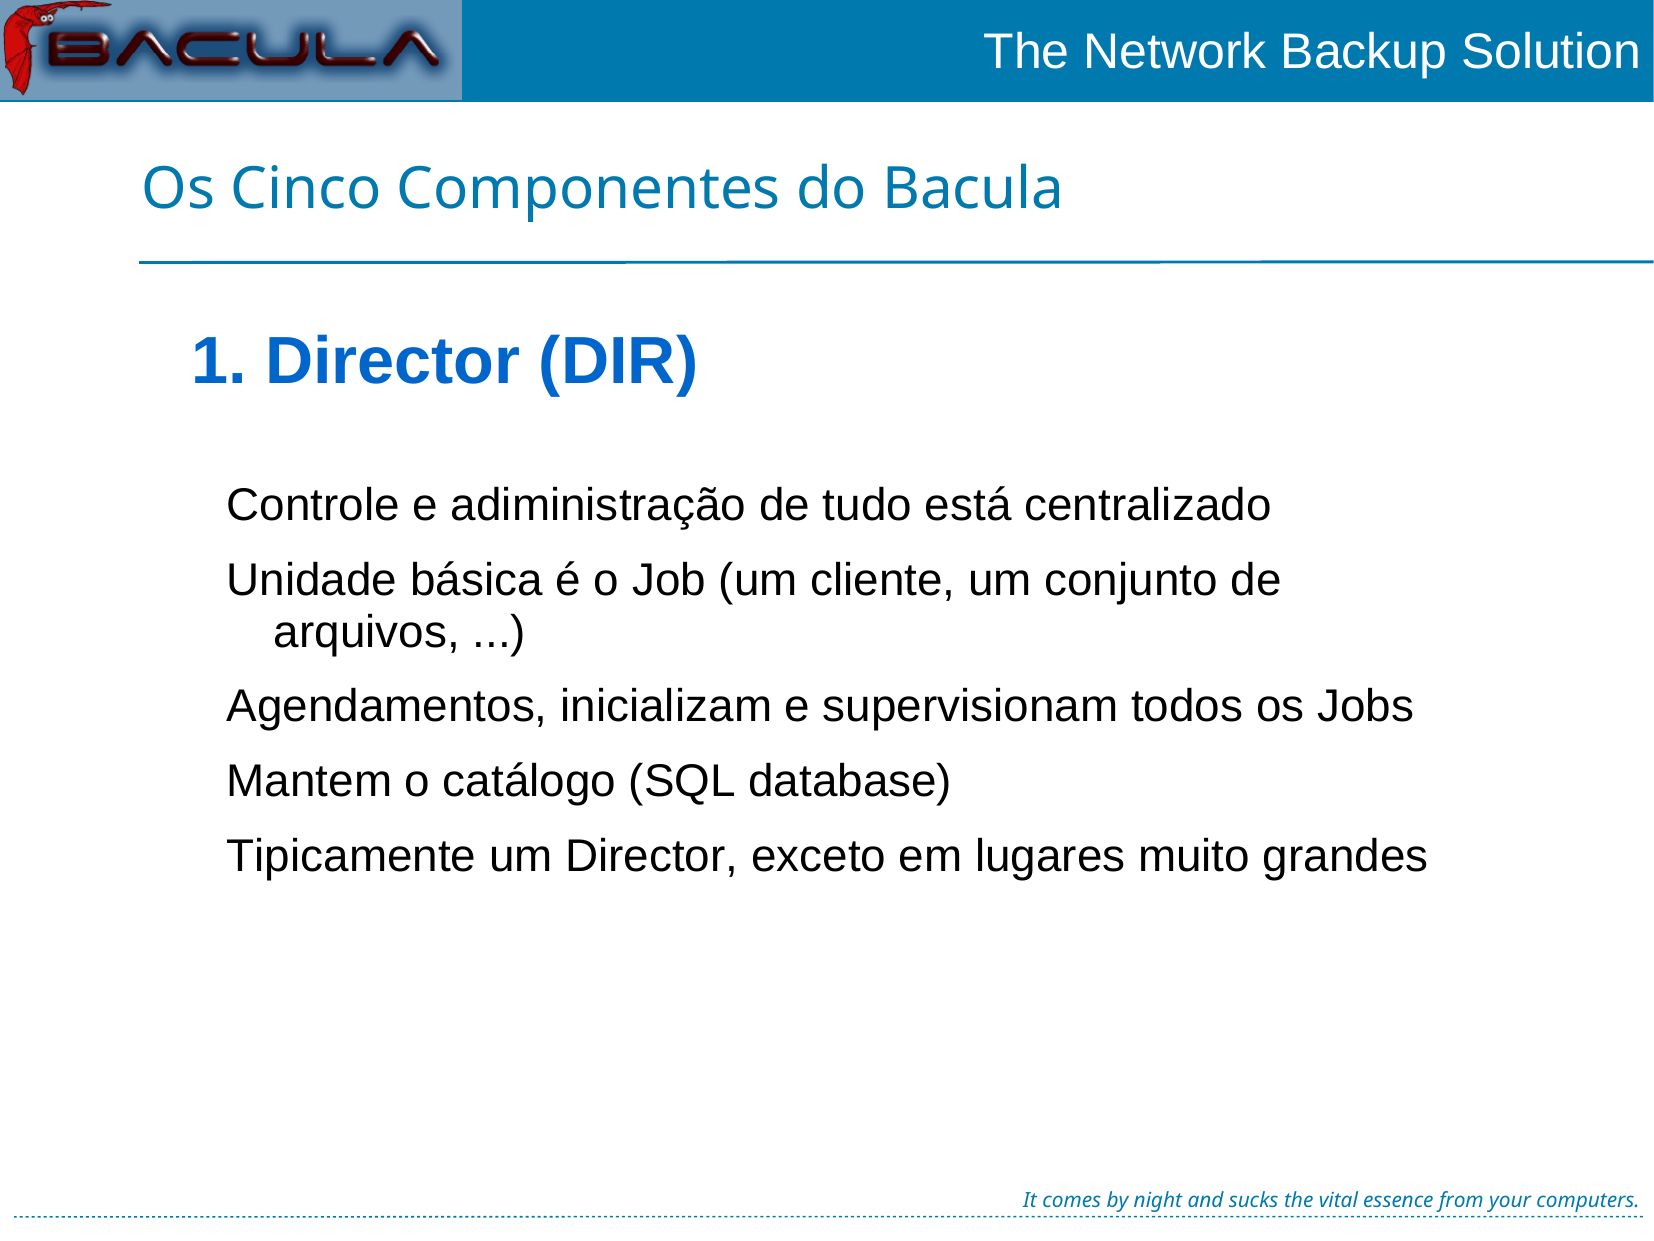

# Os Cinco Componentes do Bacula
1. Director (DIR)
Controle e adiministração de tudo está centralizado
Unidade básica é o Job (um cliente, um conjunto de arquivos, ...)
Agendamentos, inicializam e supervisionam todos os Jobs
Mantem o catálogo (SQL database)
Tipicamente um Director, exceto em lugares muito grandes